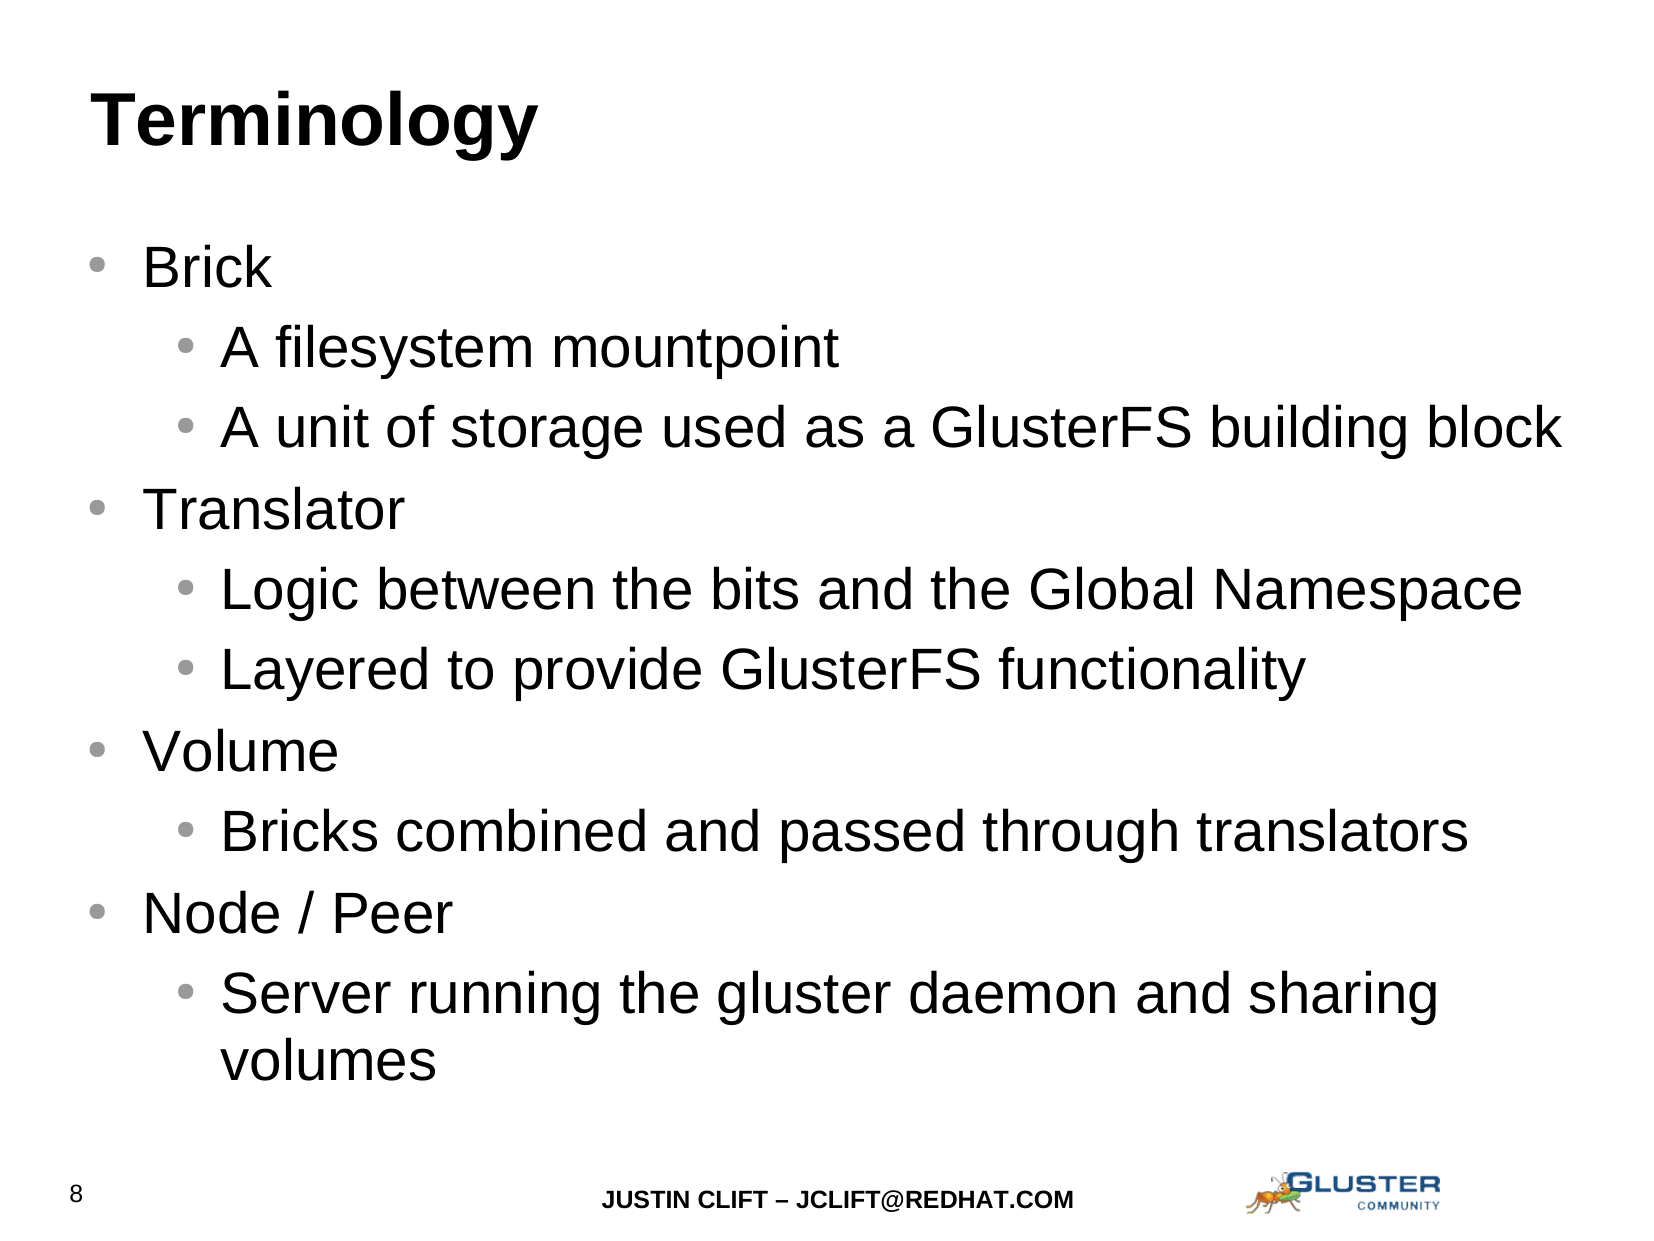

# Terminology
Brick
A filesystem mountpoint
A unit of storage used as a GlusterFS building block
Translator
Logic between the bits and the Global Namespace
Layered to provide GlusterFS functionality
Volume
Bricks combined and passed through translators
Node / Peer
Server running the gluster daemon and sharing volumes